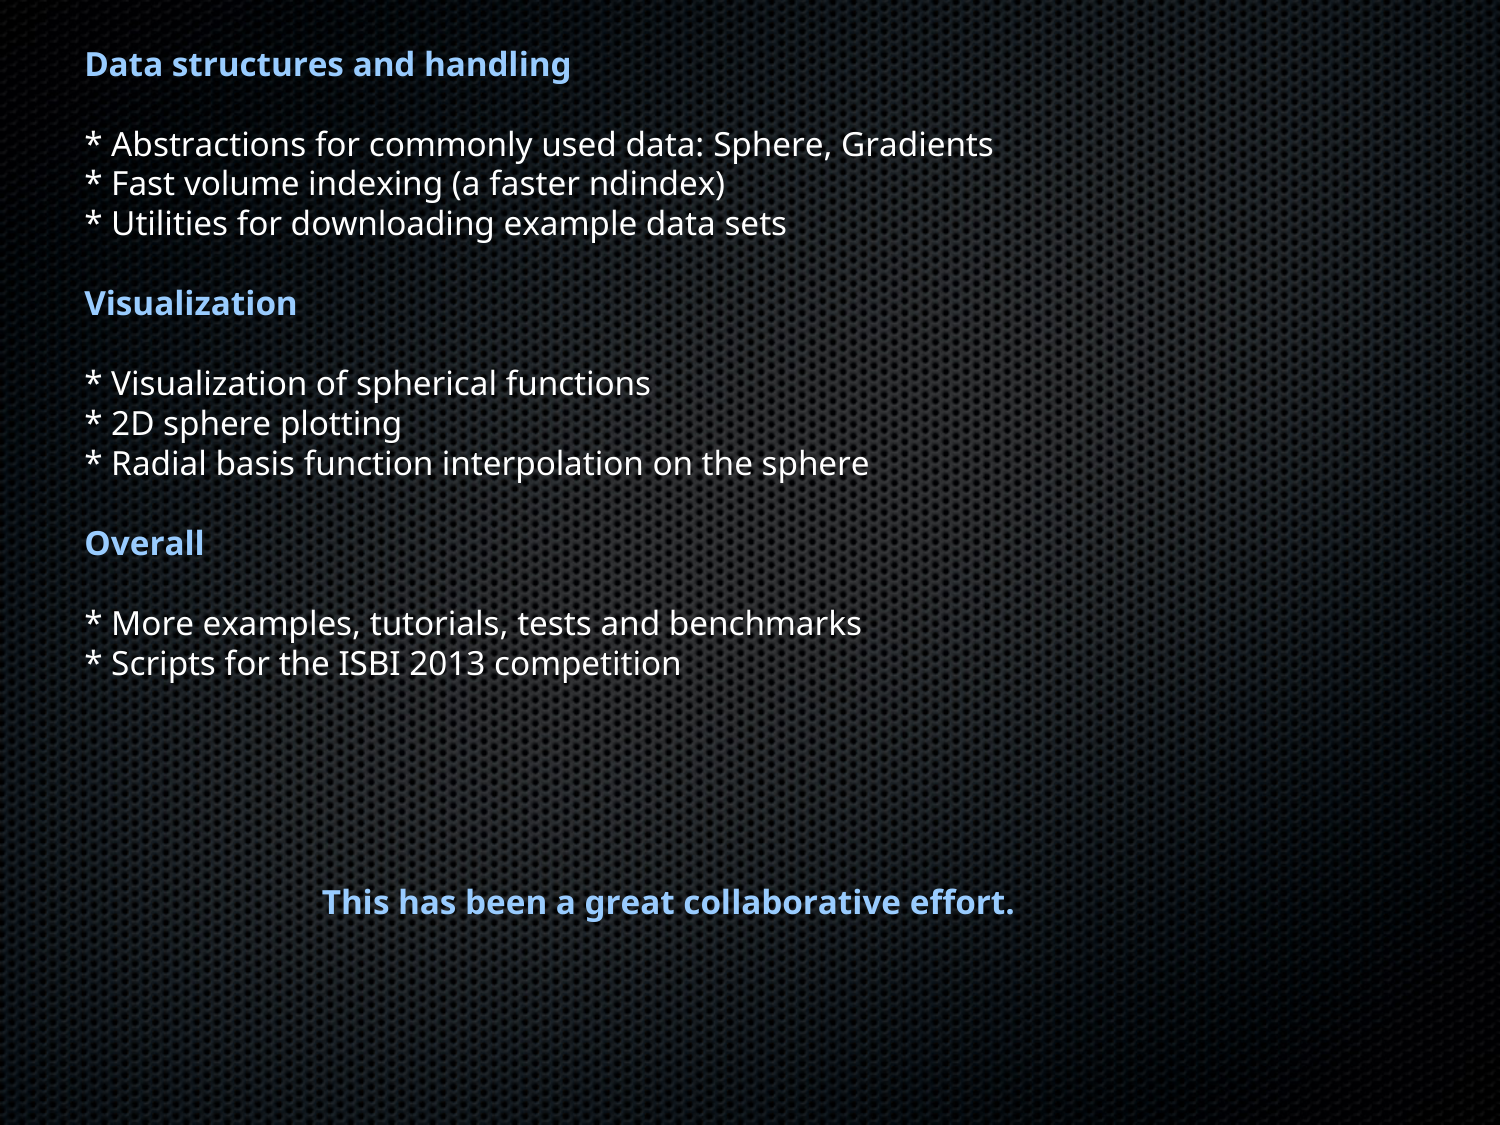

Data structures and handling
* Abstractions for commonly used data: Sphere, Gradients
* Fast volume indexing (a faster ndindex)
* Utilities for downloading example data sets
Visualization
* Visualization of spherical functions
* 2D sphere plotting
* Radial basis function interpolation on the sphere
Overall
* More examples, tutorials, tests and benchmarks
* Scripts for the ISBI 2013 competition
This has been a great collaborative effort.